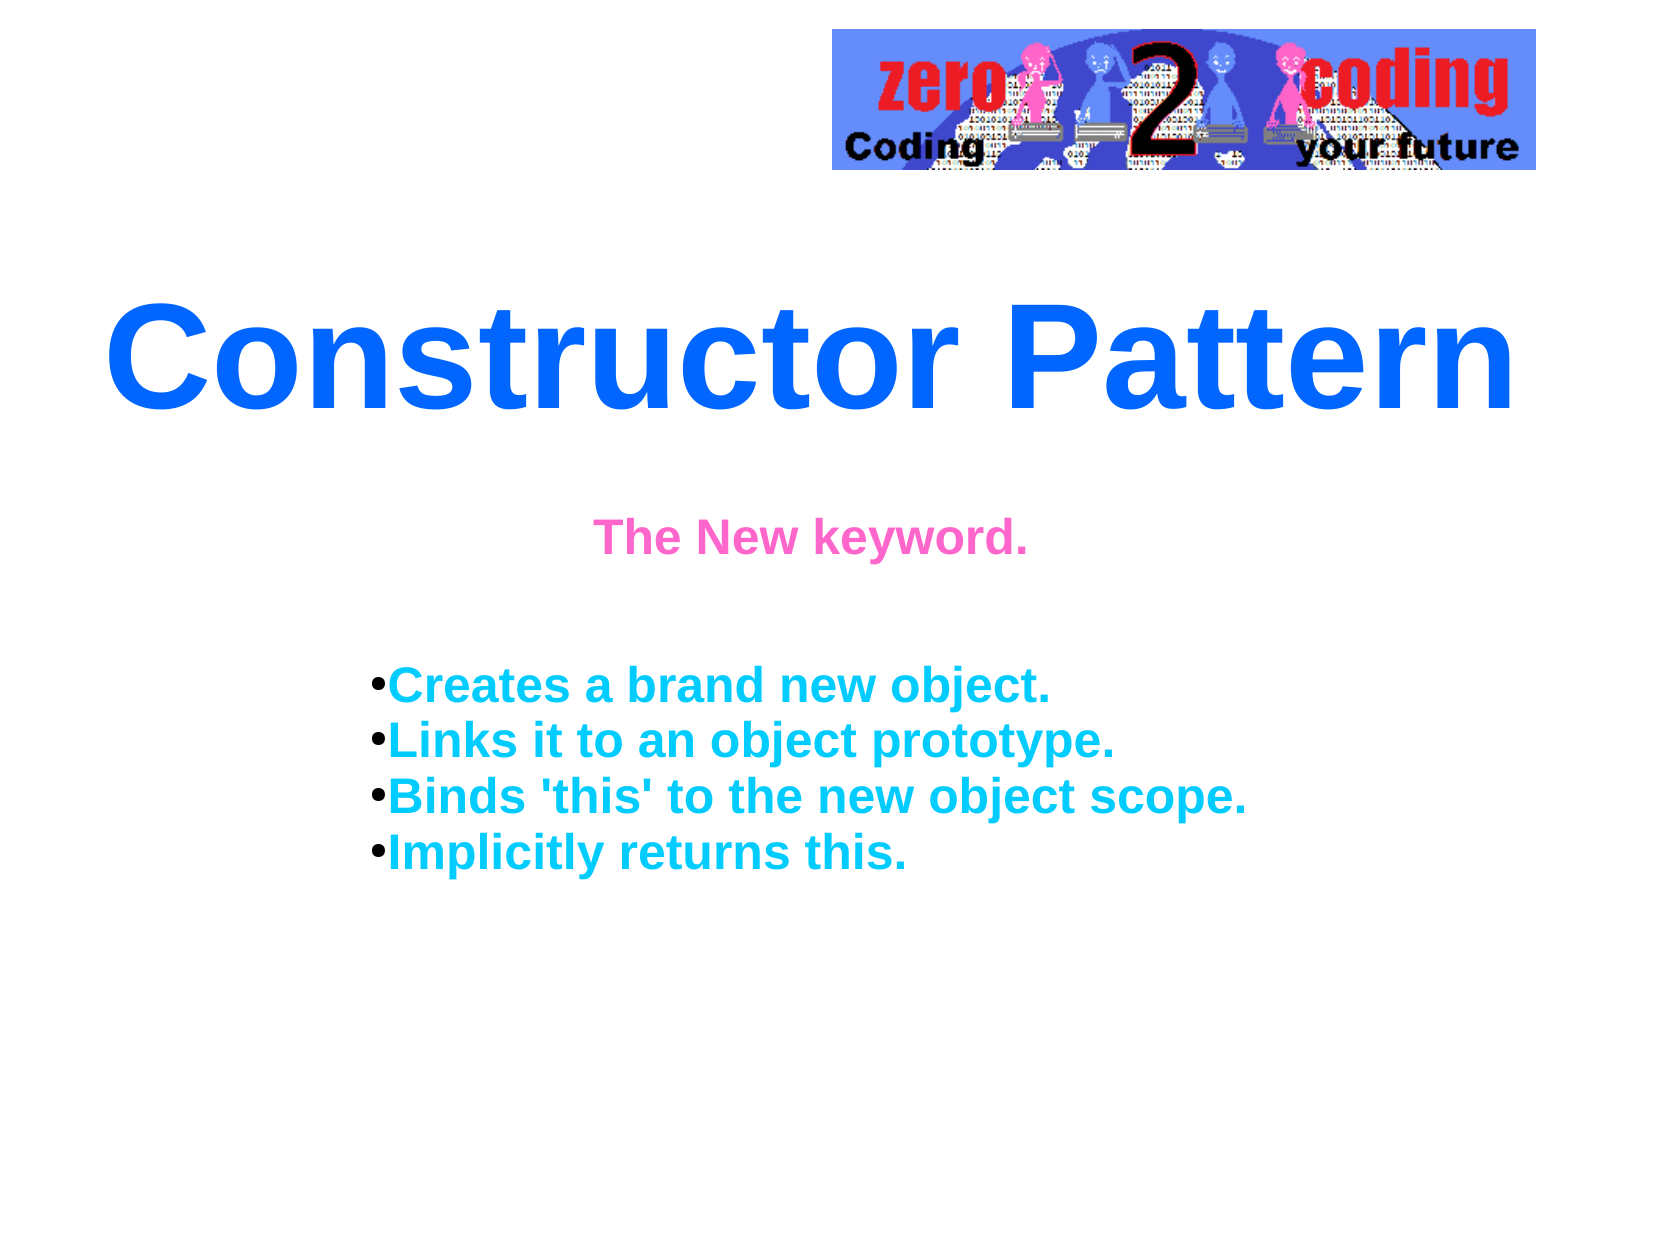

Constructor Pattern
The New keyword.
Creates a brand new object.
Links it to an object prototype.
Binds 'this' to the new object scope.
Implicitly returns this.